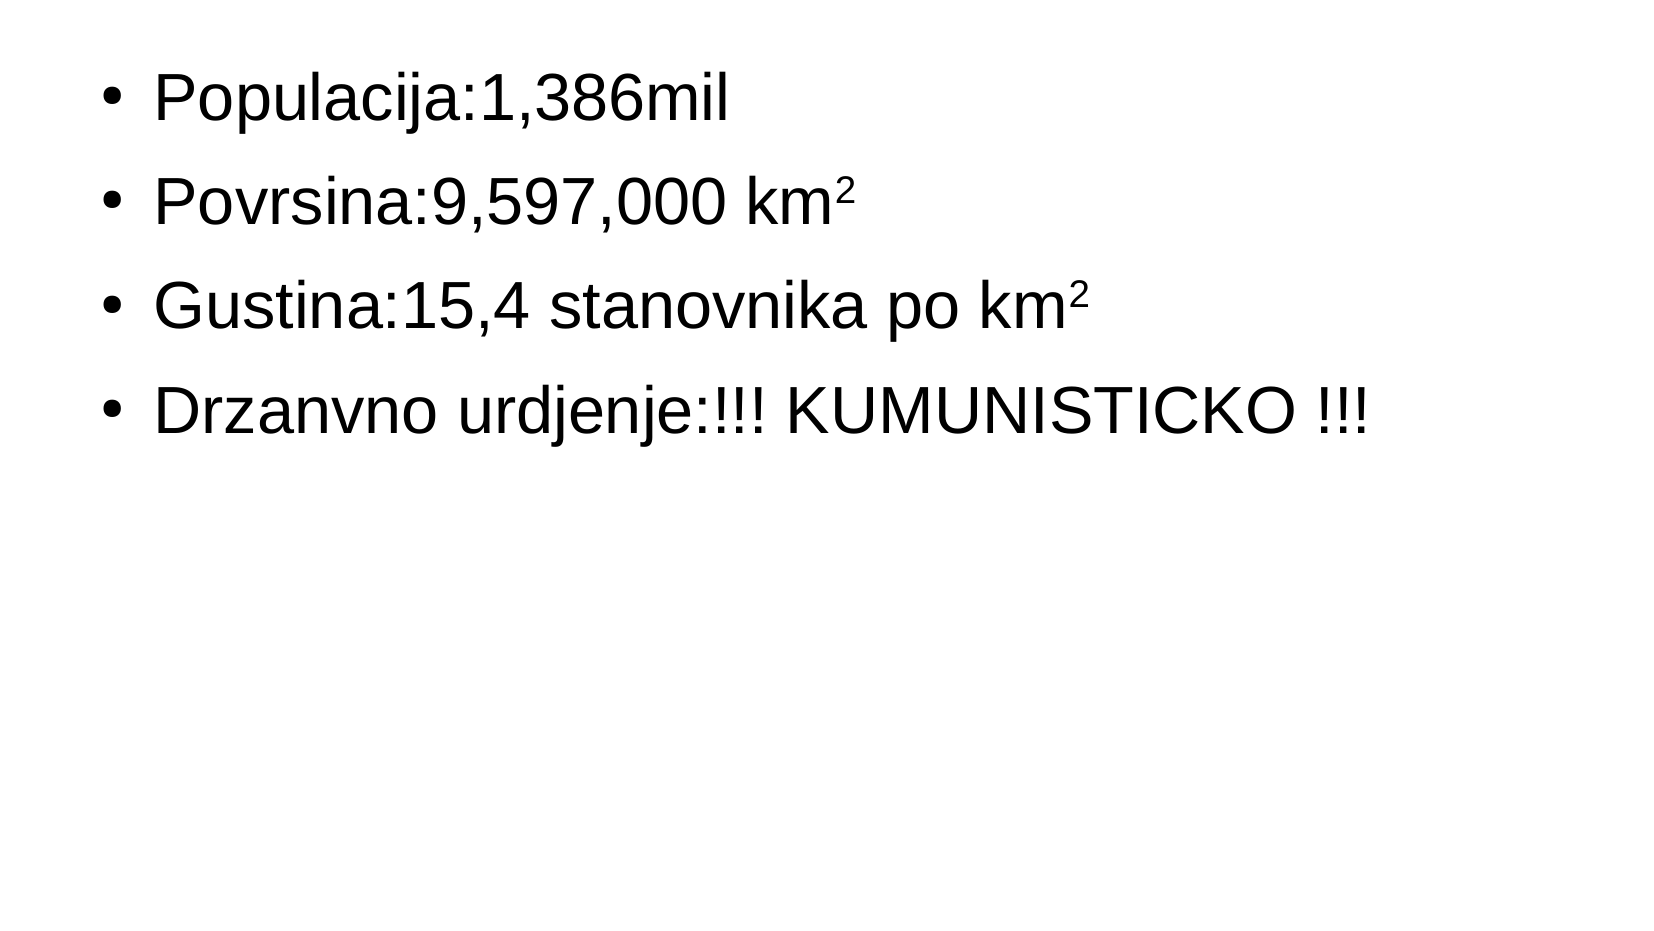

# Populacija:1,386mil
Povrsina:9,597,000 km2
Gustina:15,4 stanovnika po km2
Drzanvno urdjenje:!!! KUMUNISTICKO !!!